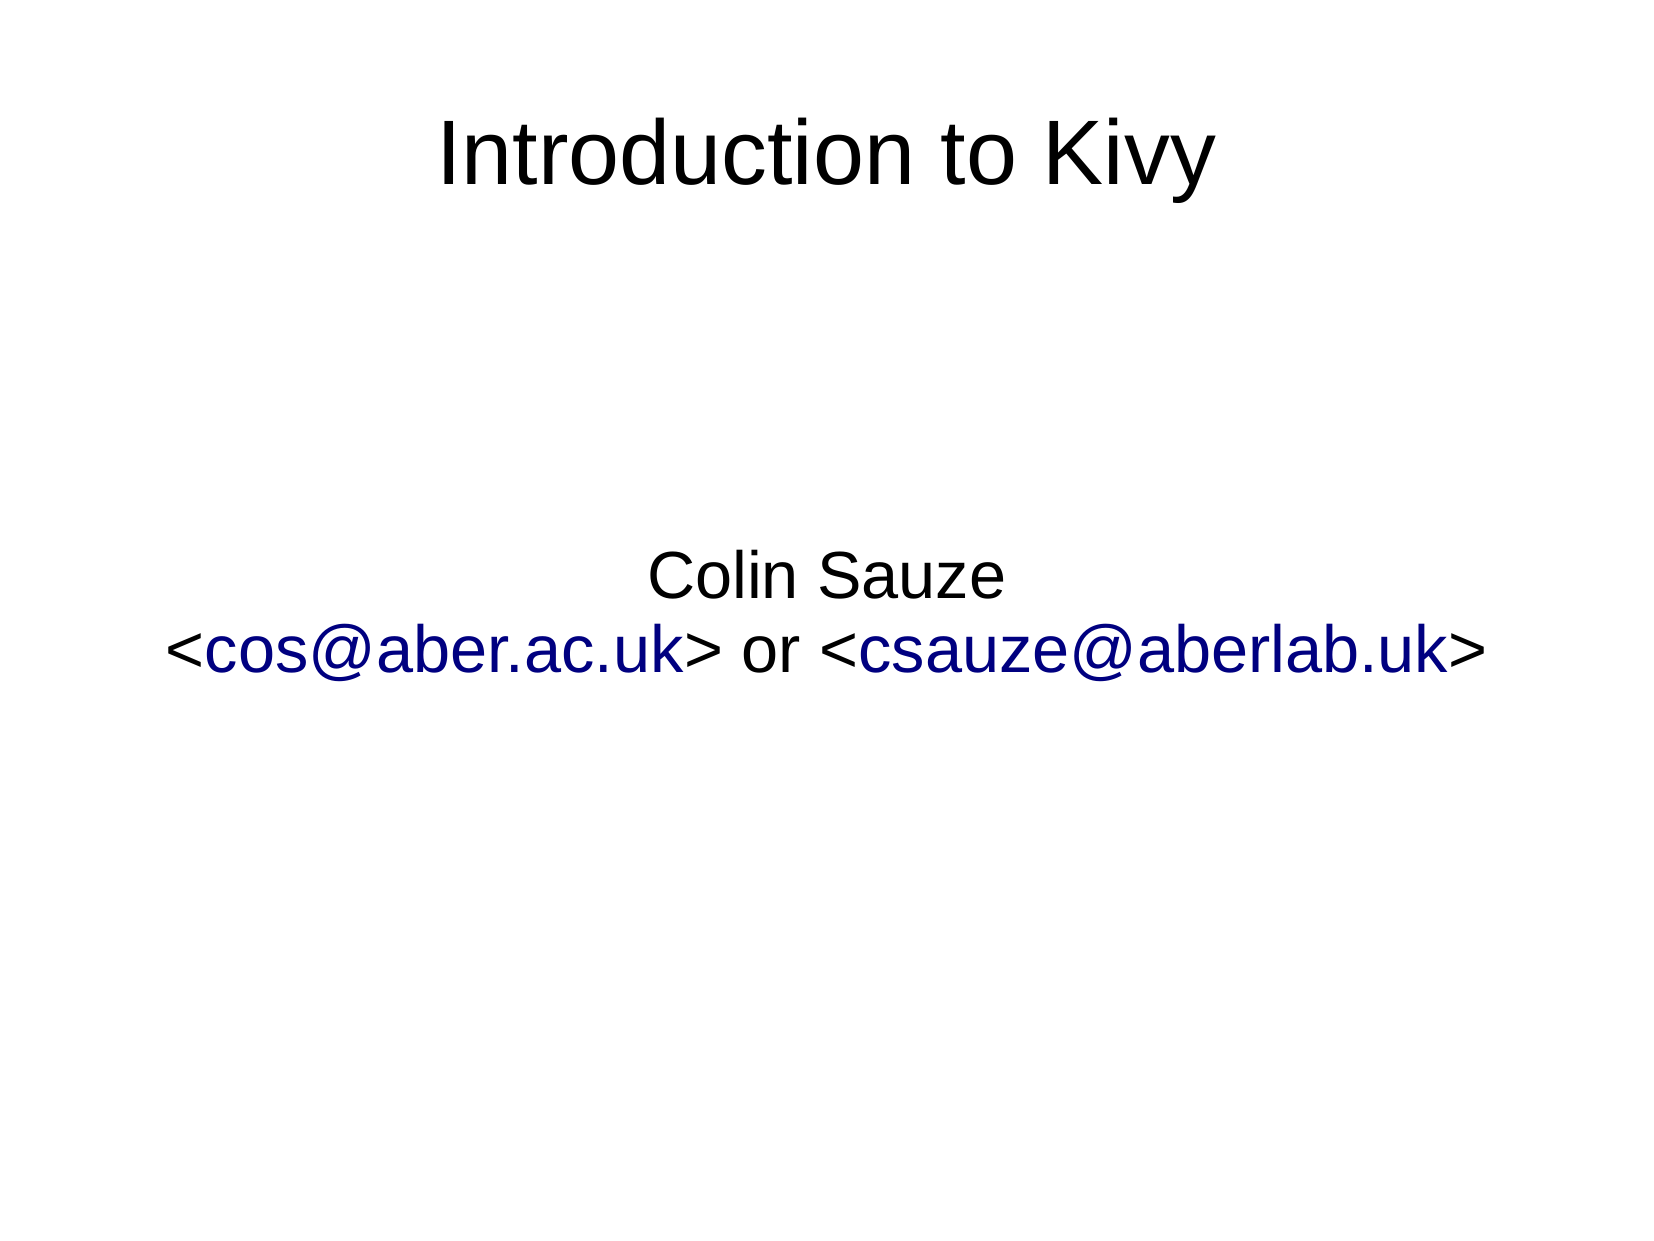

# Introduction to Kivy
Colin Sauze
<cos@aber.ac.uk> or <csauze@aberlab.uk>